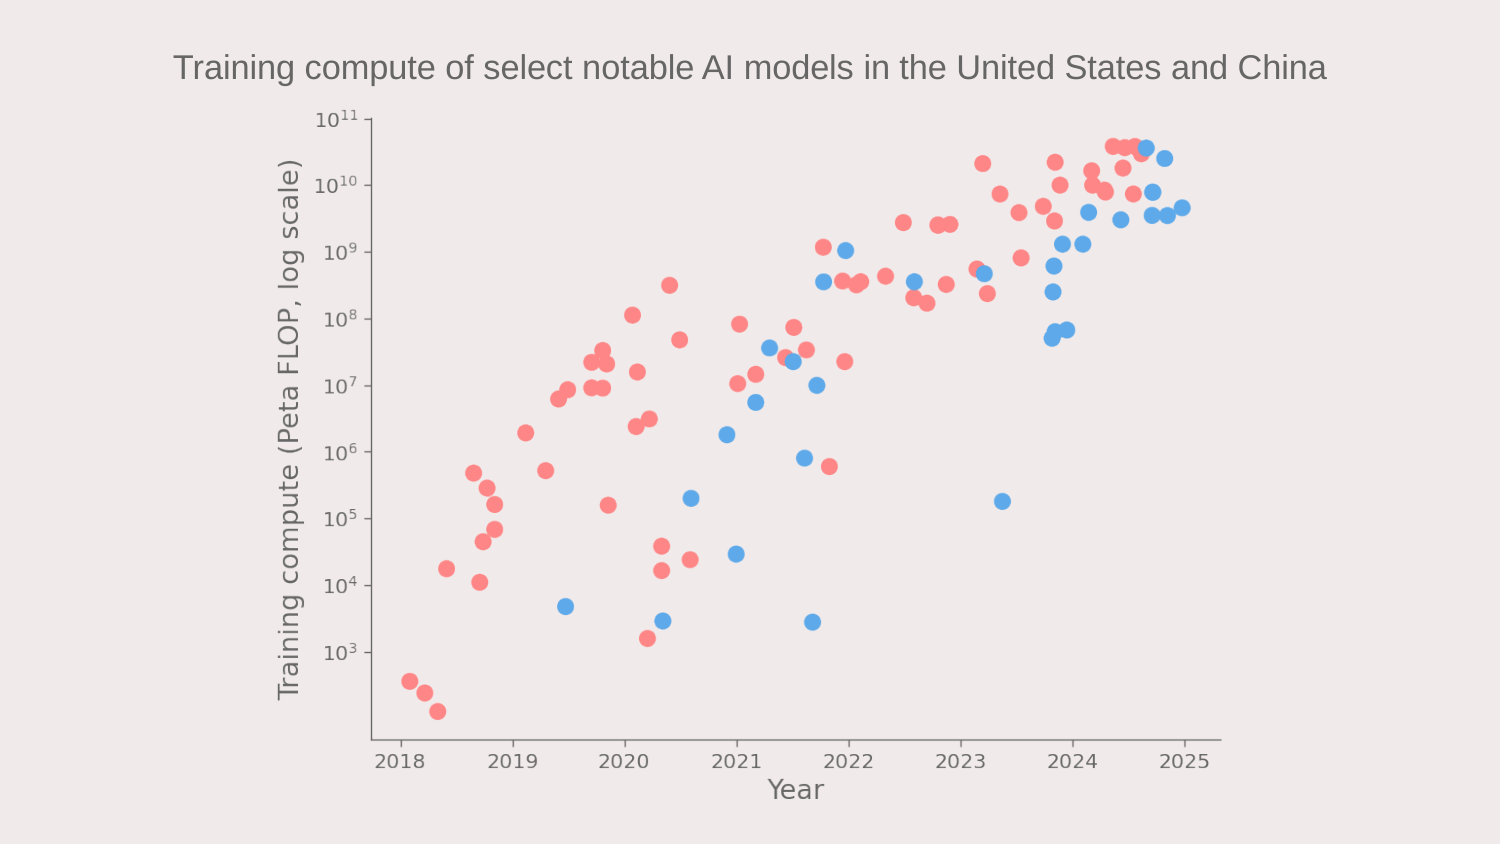

Training compute of select notable AI models in the United States and China